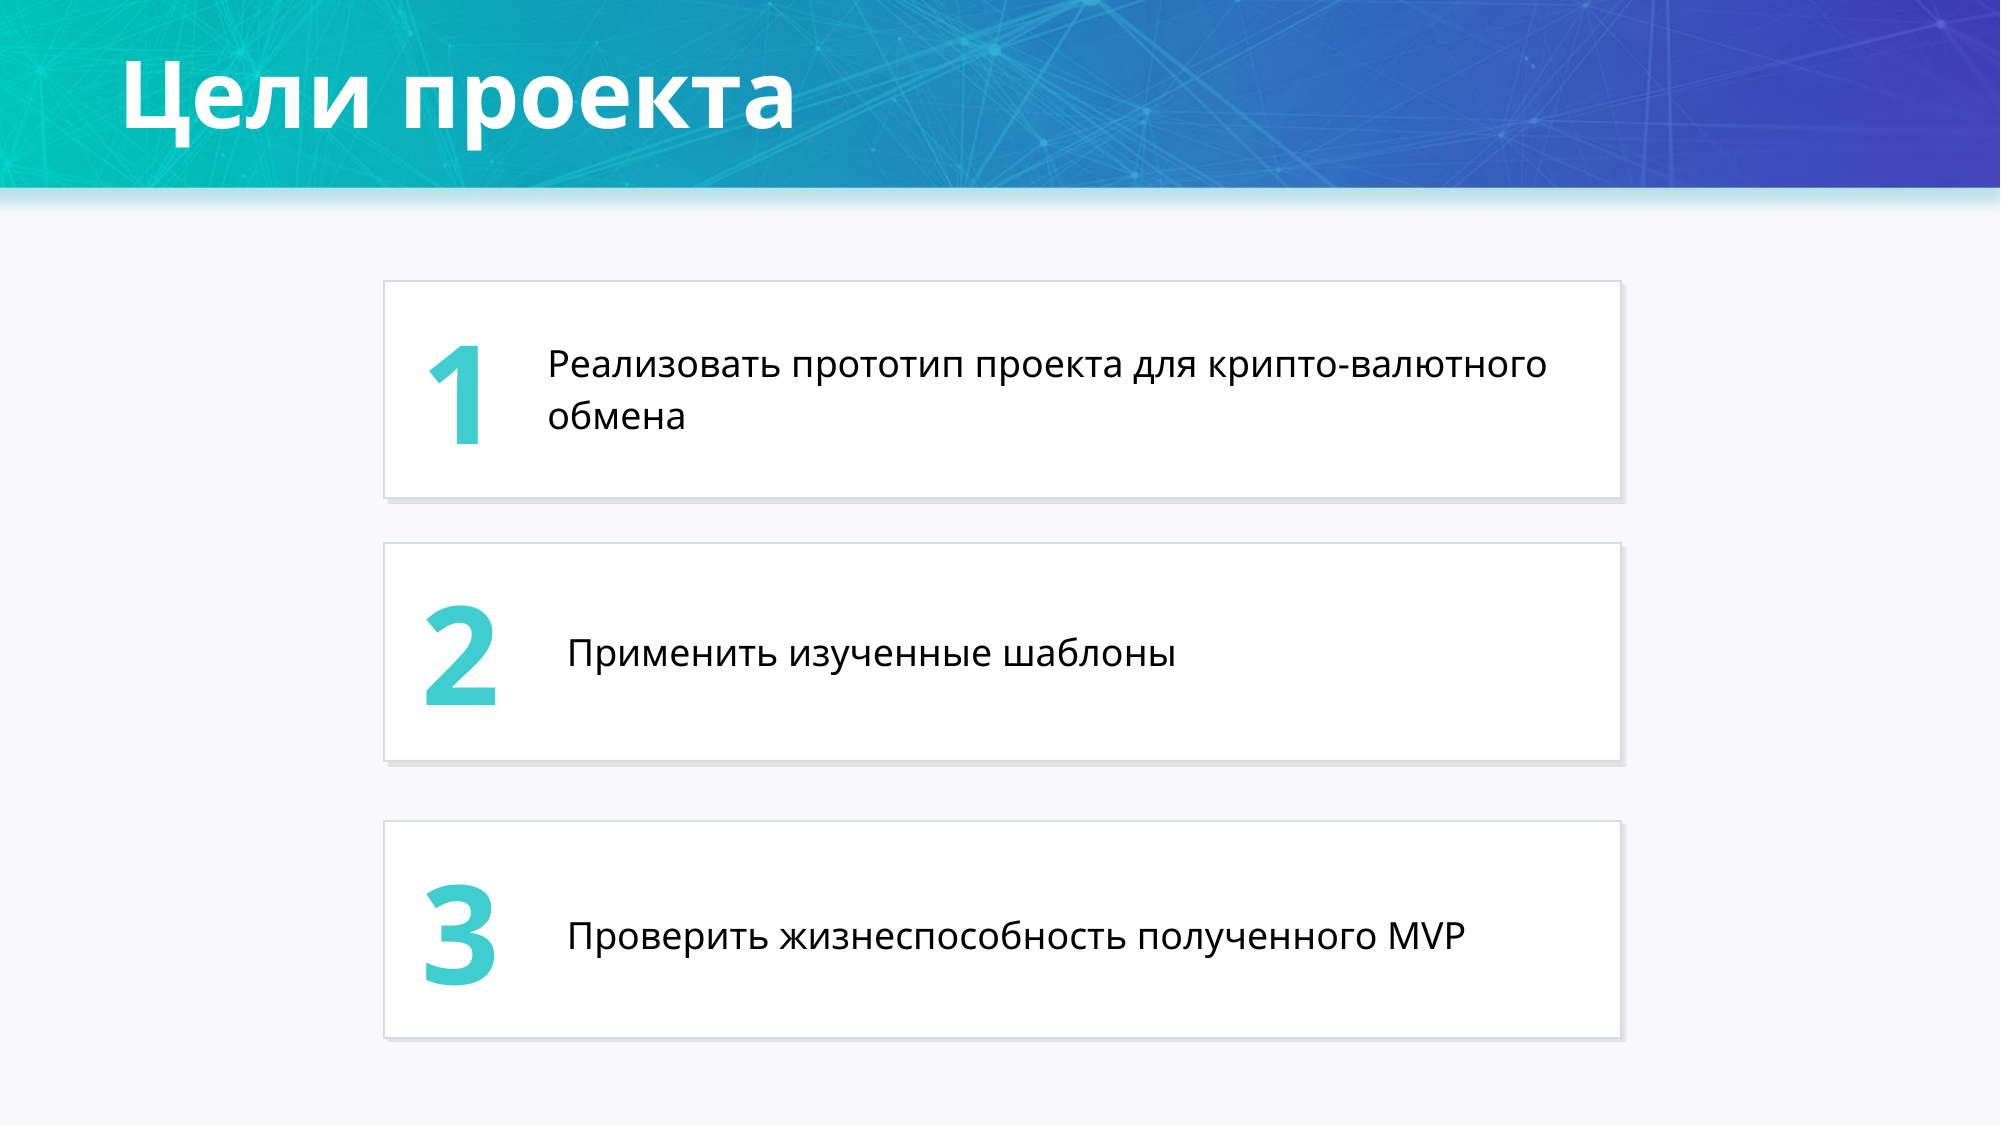

Цели проекта
1
Реализовать прототип проекта для крипто-валютного обмена
2
Применить изученные шаблоны
3
Проверить жизнеспособность полученного MVP